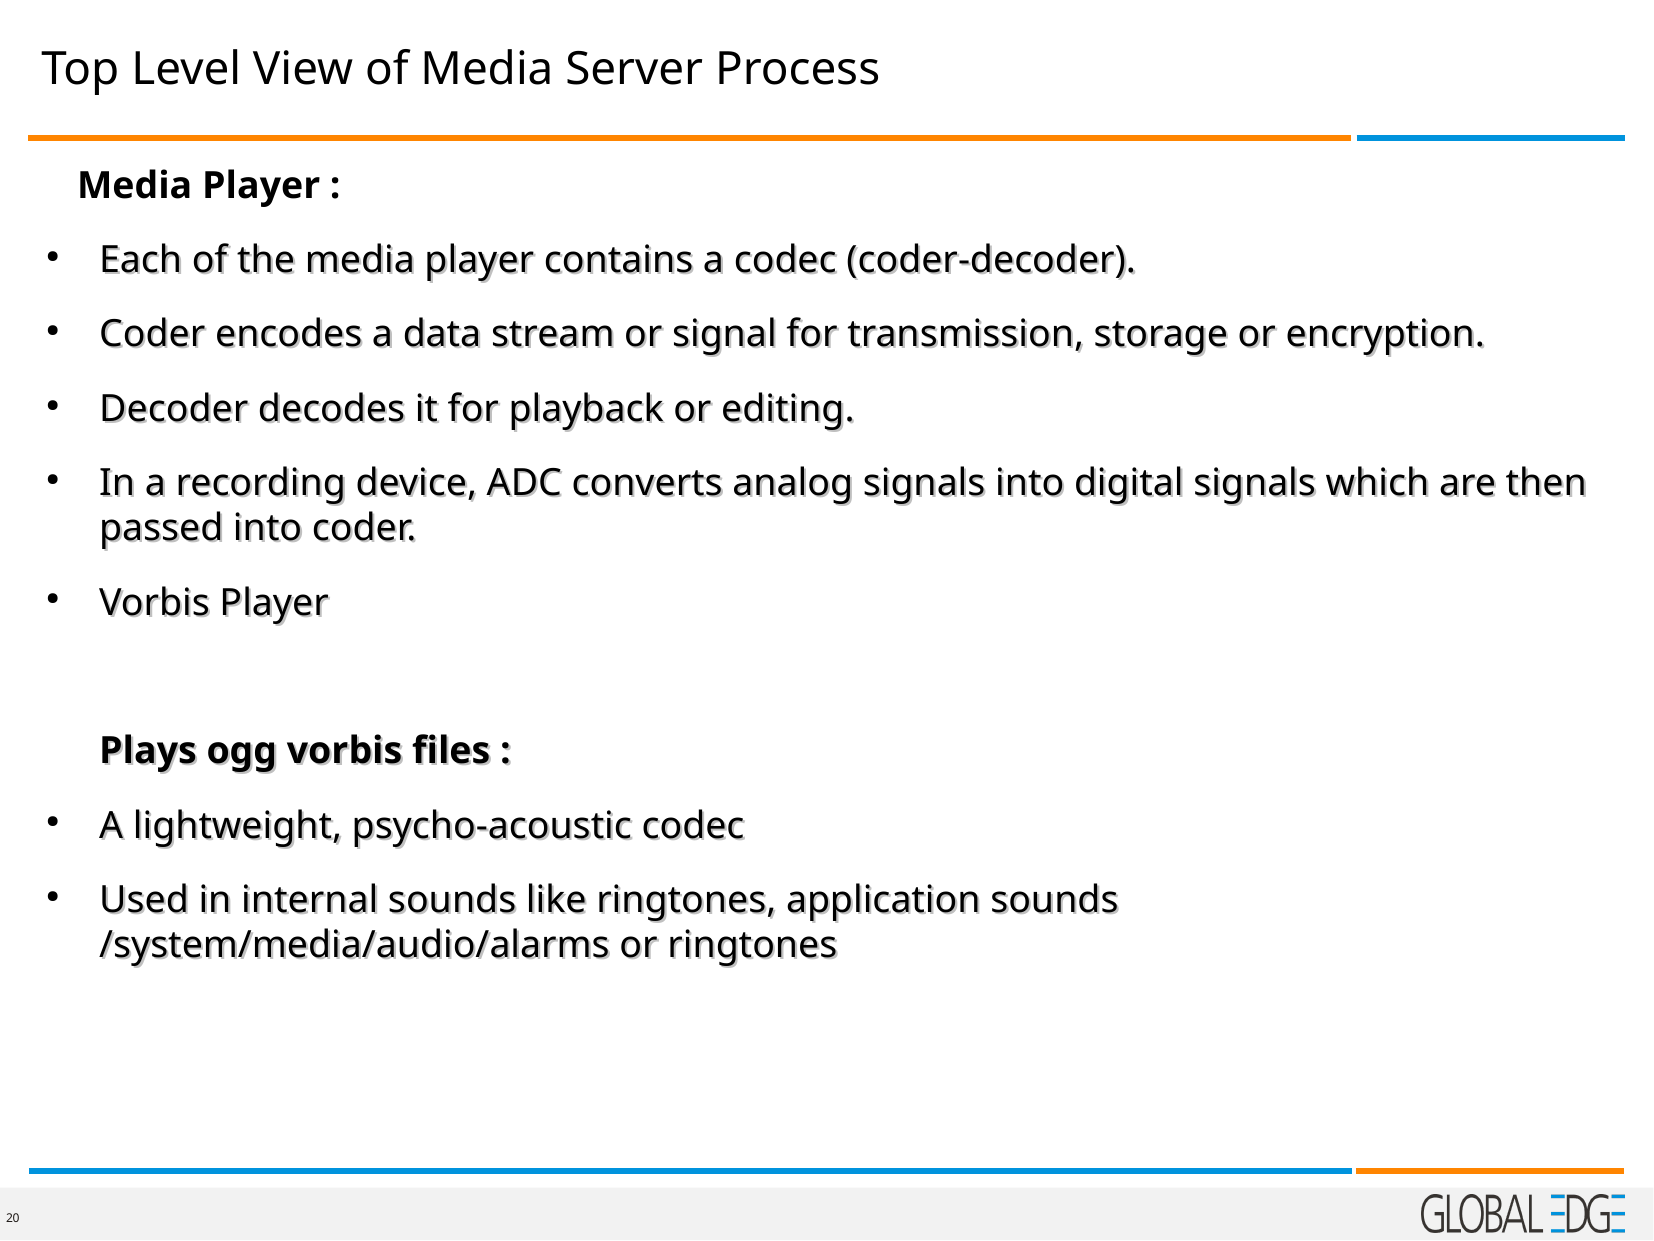

Top Level View of Media Server Process
# Media Player :
Each of the media player contains a codec (coder-decoder).
Coder encodes a data stream or signal for transmission, storage or encryption.
Decoder decodes it for playback or editing.
In a recording device, ADC converts analog signals into digital signals which are then passed into coder.
Vorbis Player
Plays ogg vorbis files :
A lightweight, psycho-acoustic codec
Used in internal sounds like ringtones, application sounds /system/media/audio/alarms or ringtones